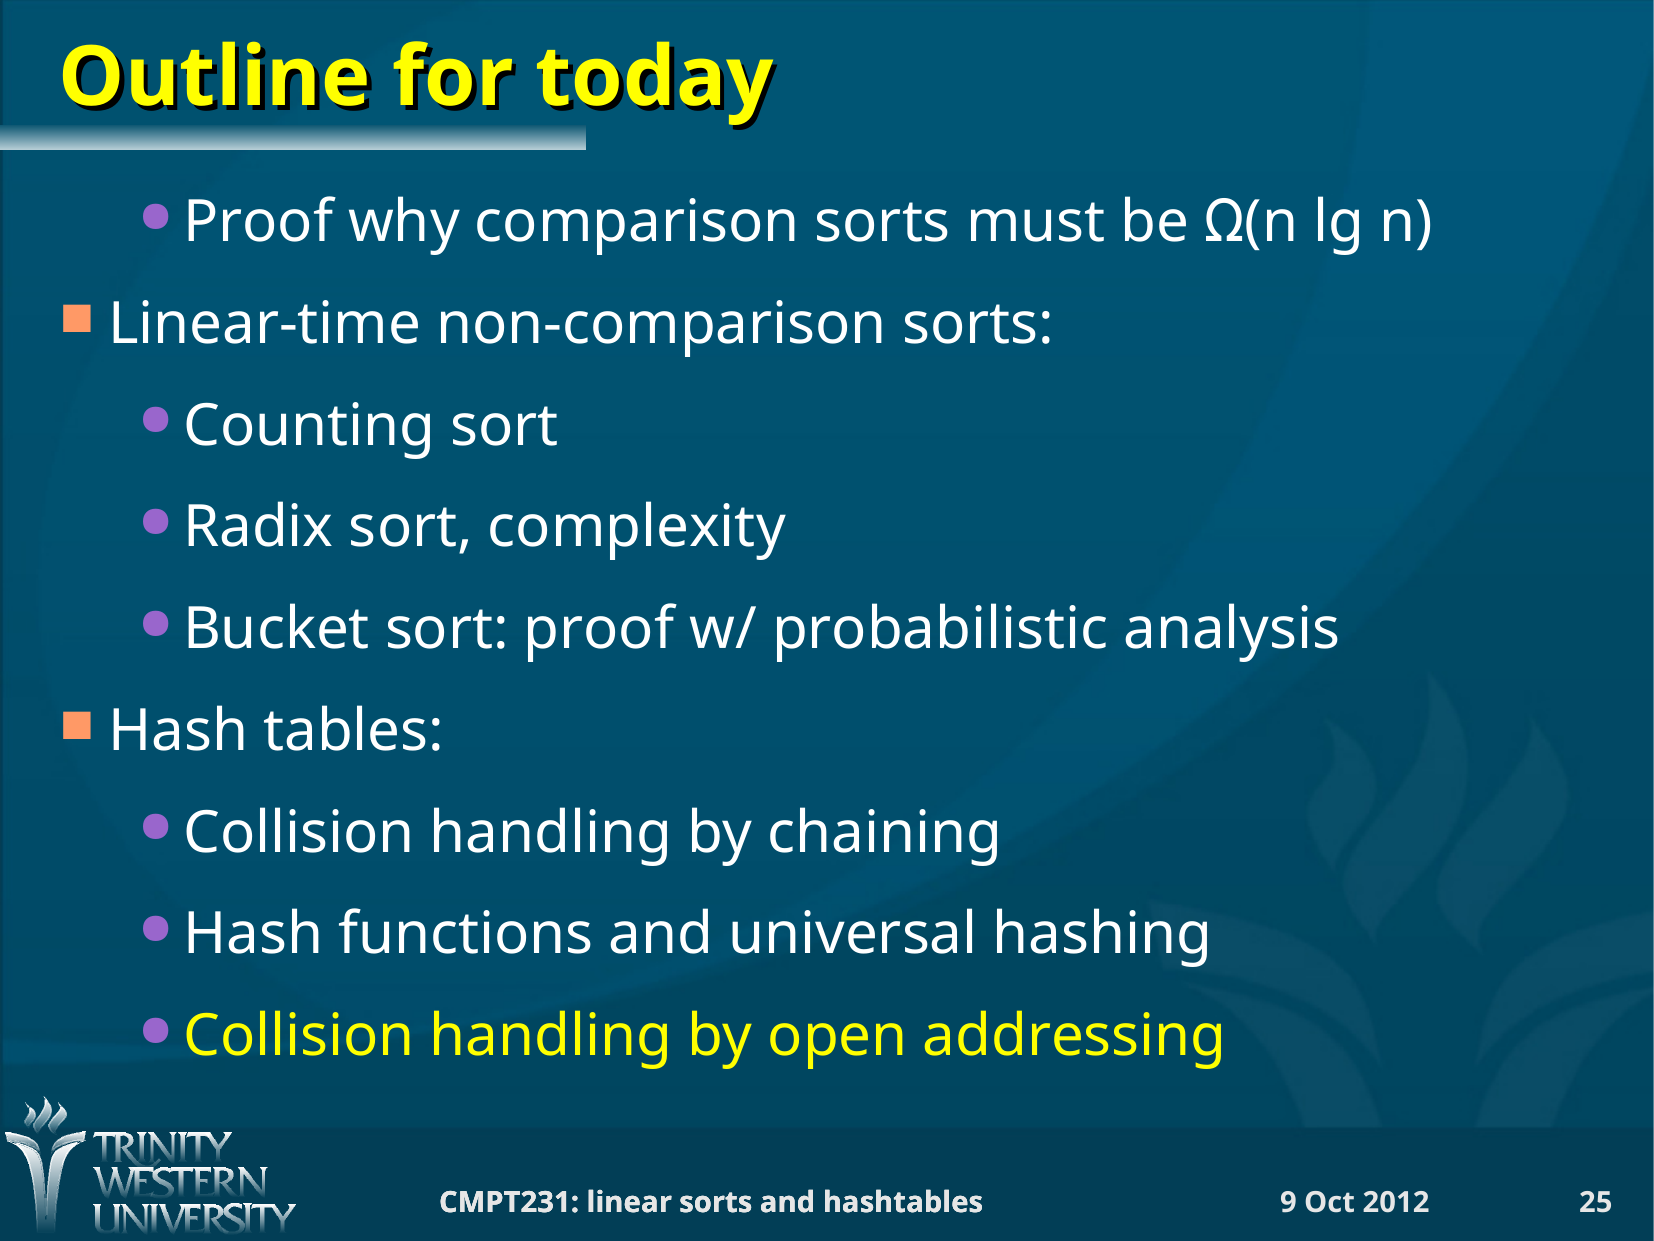

# Outline for today
Proof why comparison sorts must be Ω(n lg n)
Linear-time non-comparison sorts:
Counting sort
Radix sort, complexity
Bucket sort: proof w/ probabilistic analysis
Hash tables:
Collision handling by chaining
Hash functions and universal hashing
Collision handling by open addressing
CMPT231: linear sorts and hashtables
9 Oct 2012
25